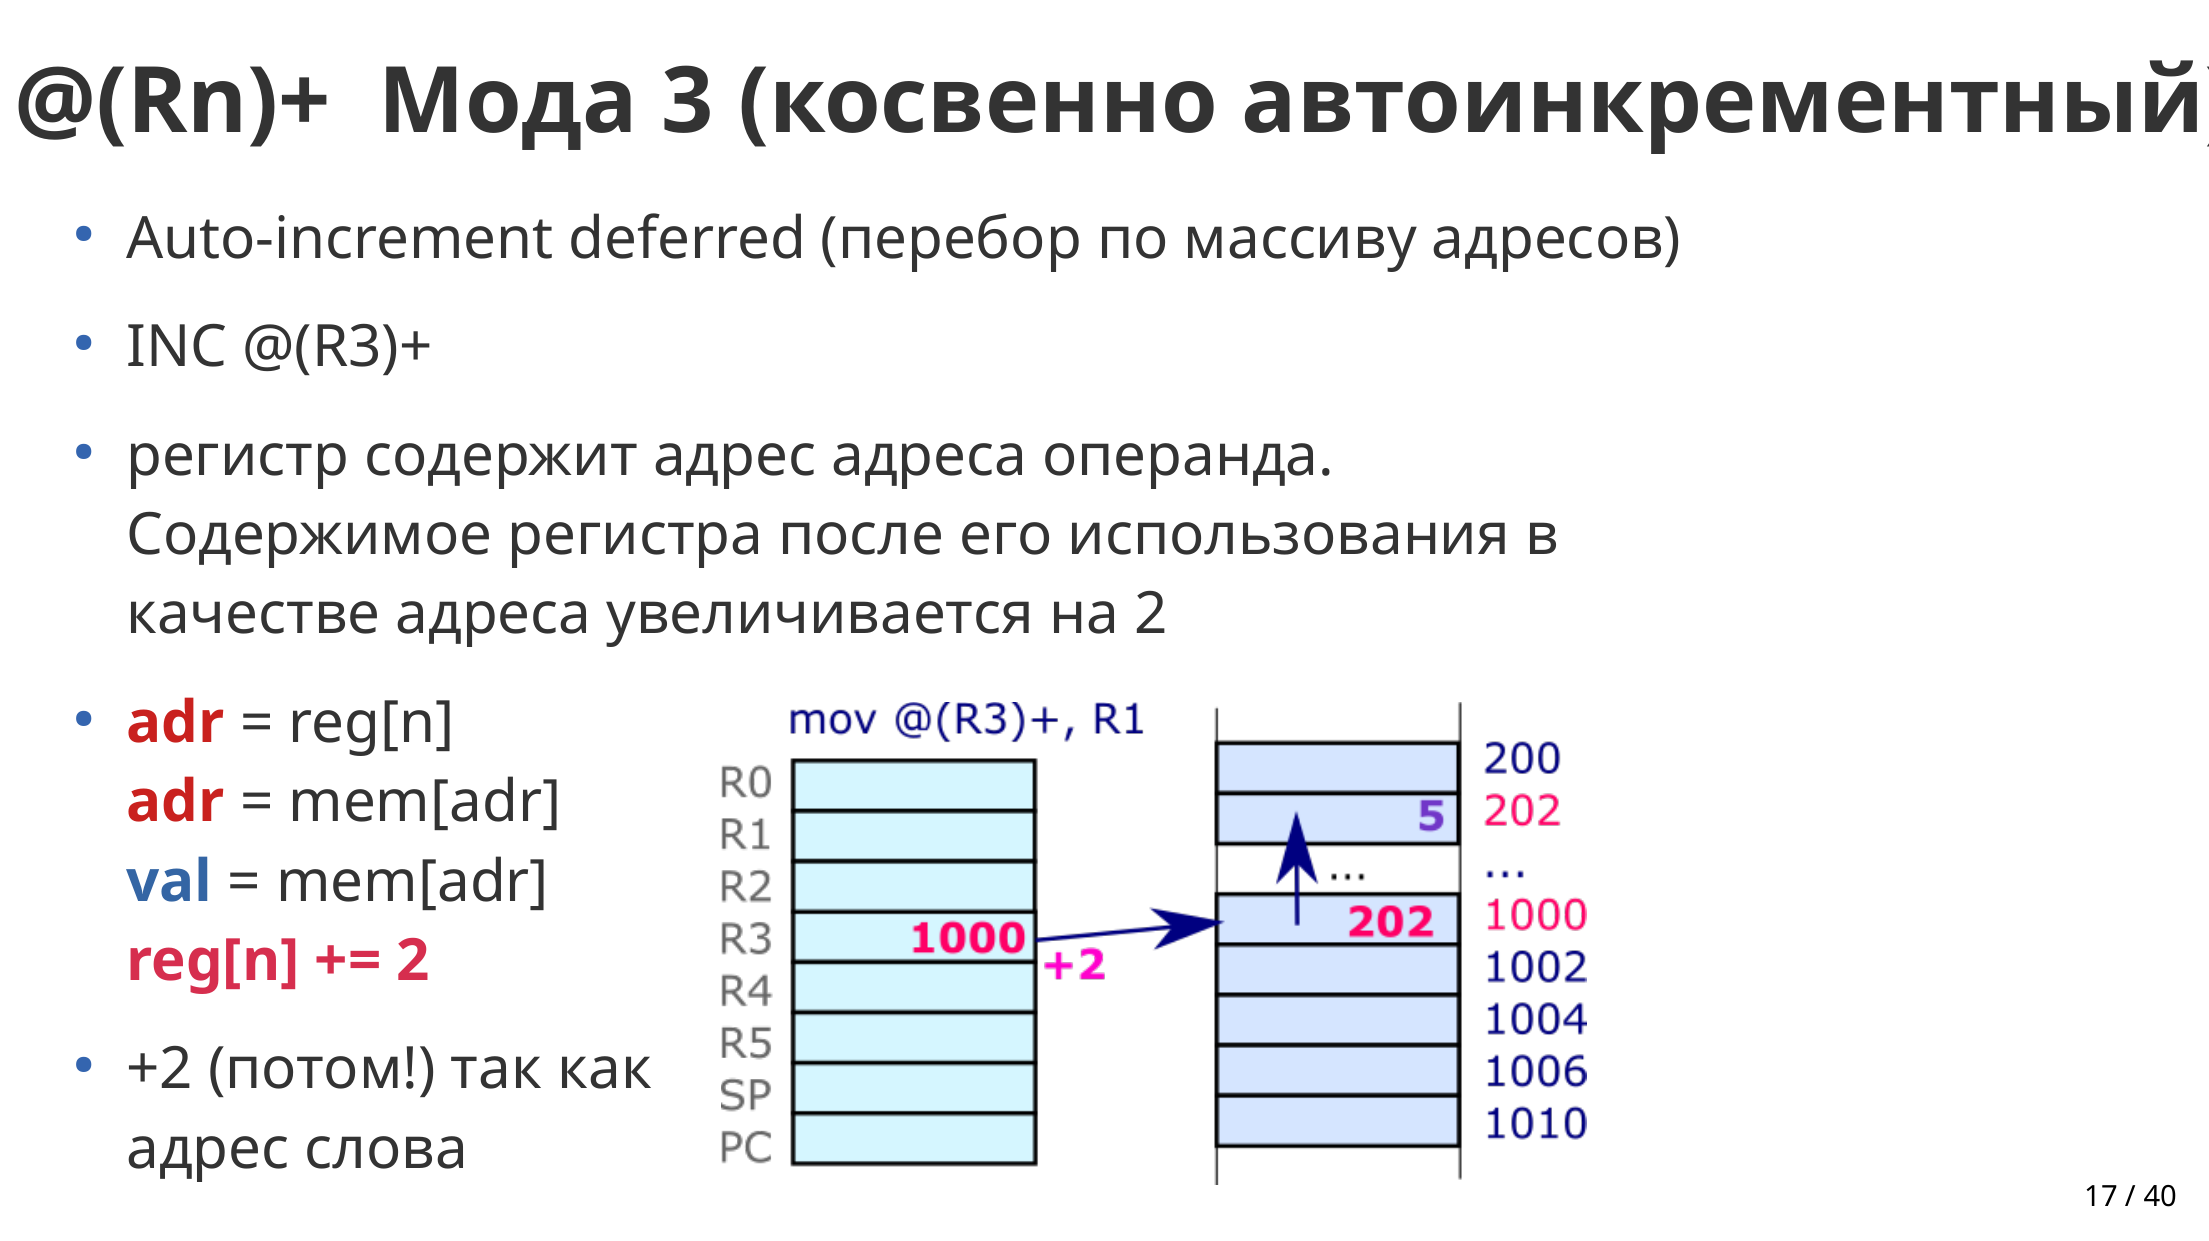

# @(Rn)+ Мода 3 (косвенно автоинкрементный)
Auto-increment deferred (перебор по массиву адресов)
INC @(R3)+
регистр содержит адрес адреса операнда. Содержимое регистра после его использования в качестве адреса увеличивается на 2
adr = reg[n]
adr = mem[adr]
val = mem[adr]
reg[n] += 2
+2 (потом!) так как
адрес слова
17